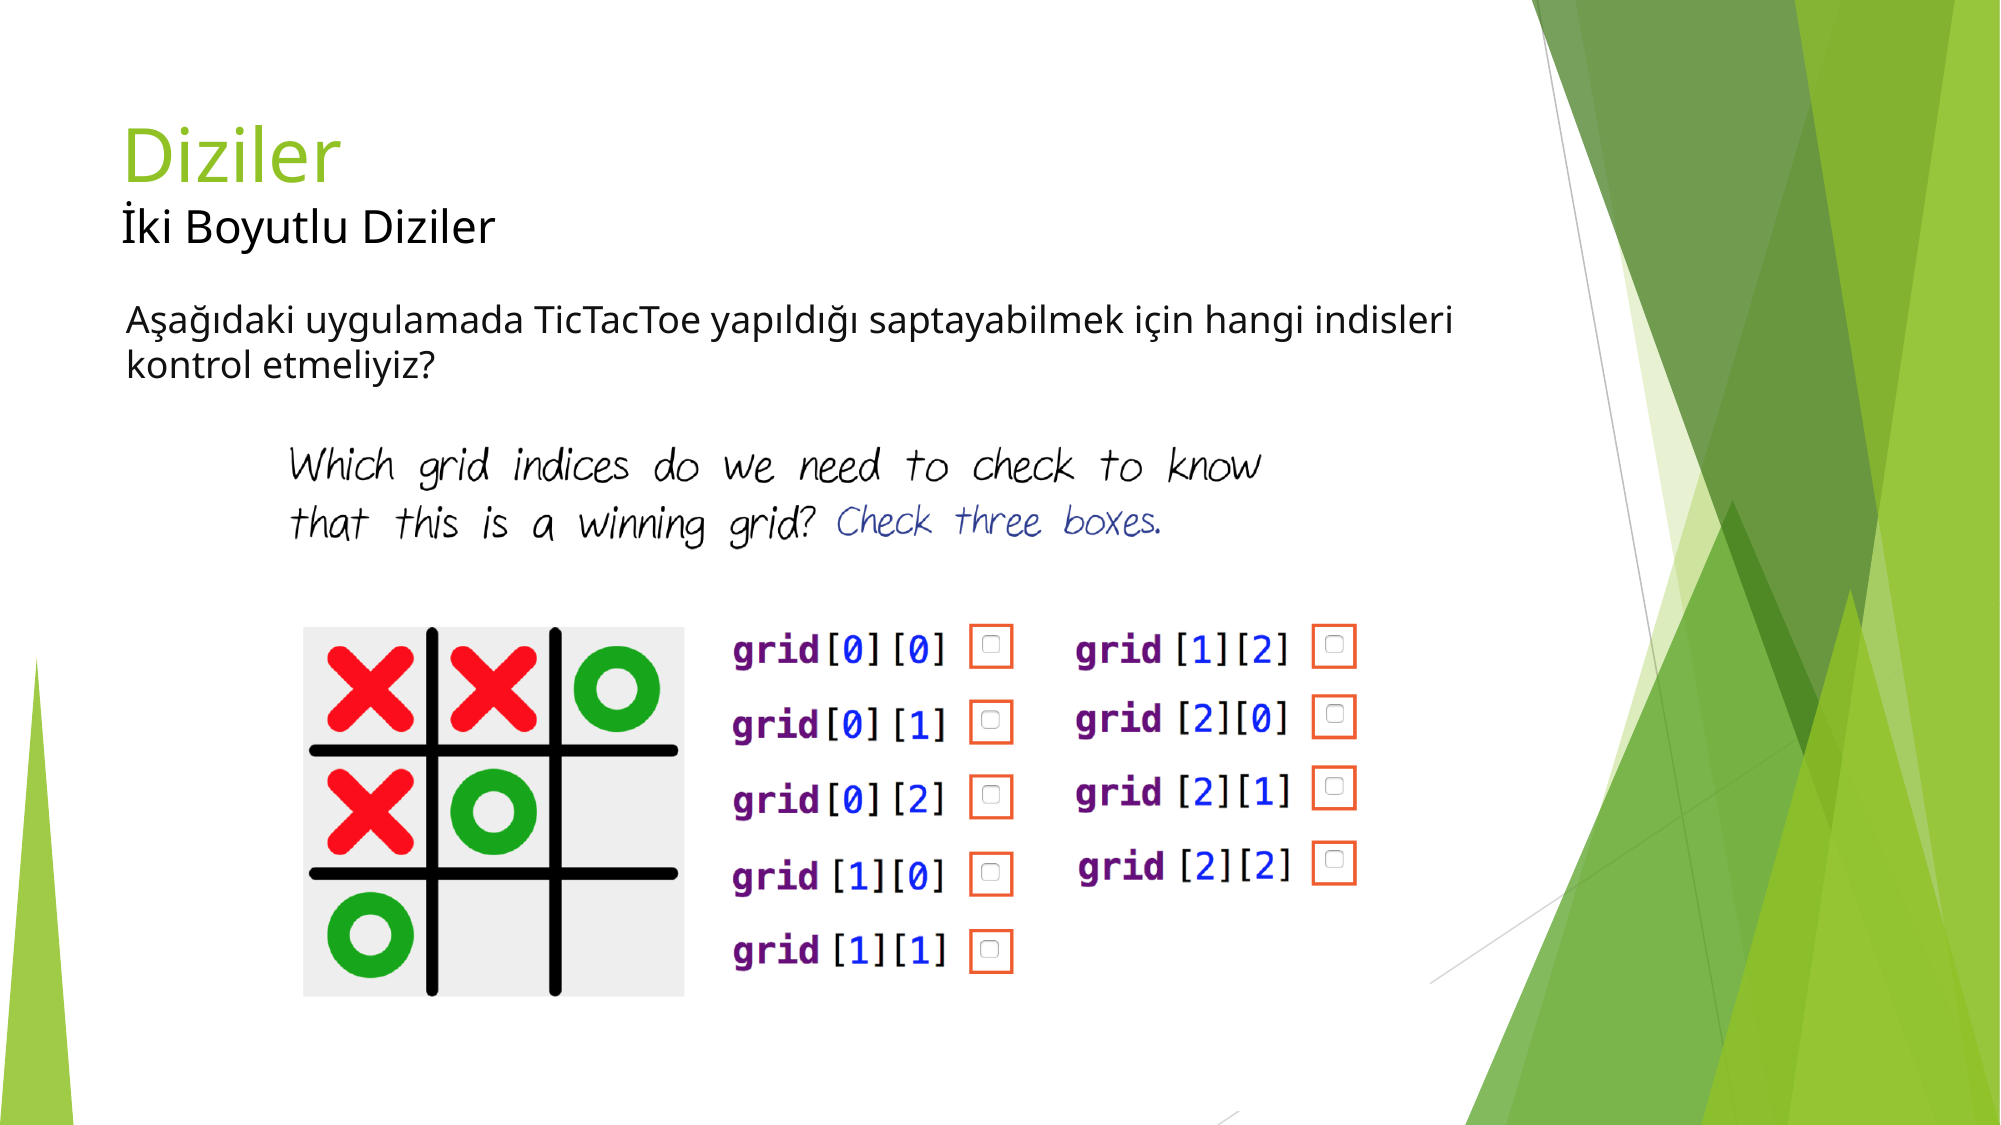

# Diziler İki Boyutlu Diziler
Aşağıdaki uygulamada TicTacToe yapıldığı saptayabilmek için hangi indisleri kontrol etmeliyiz?